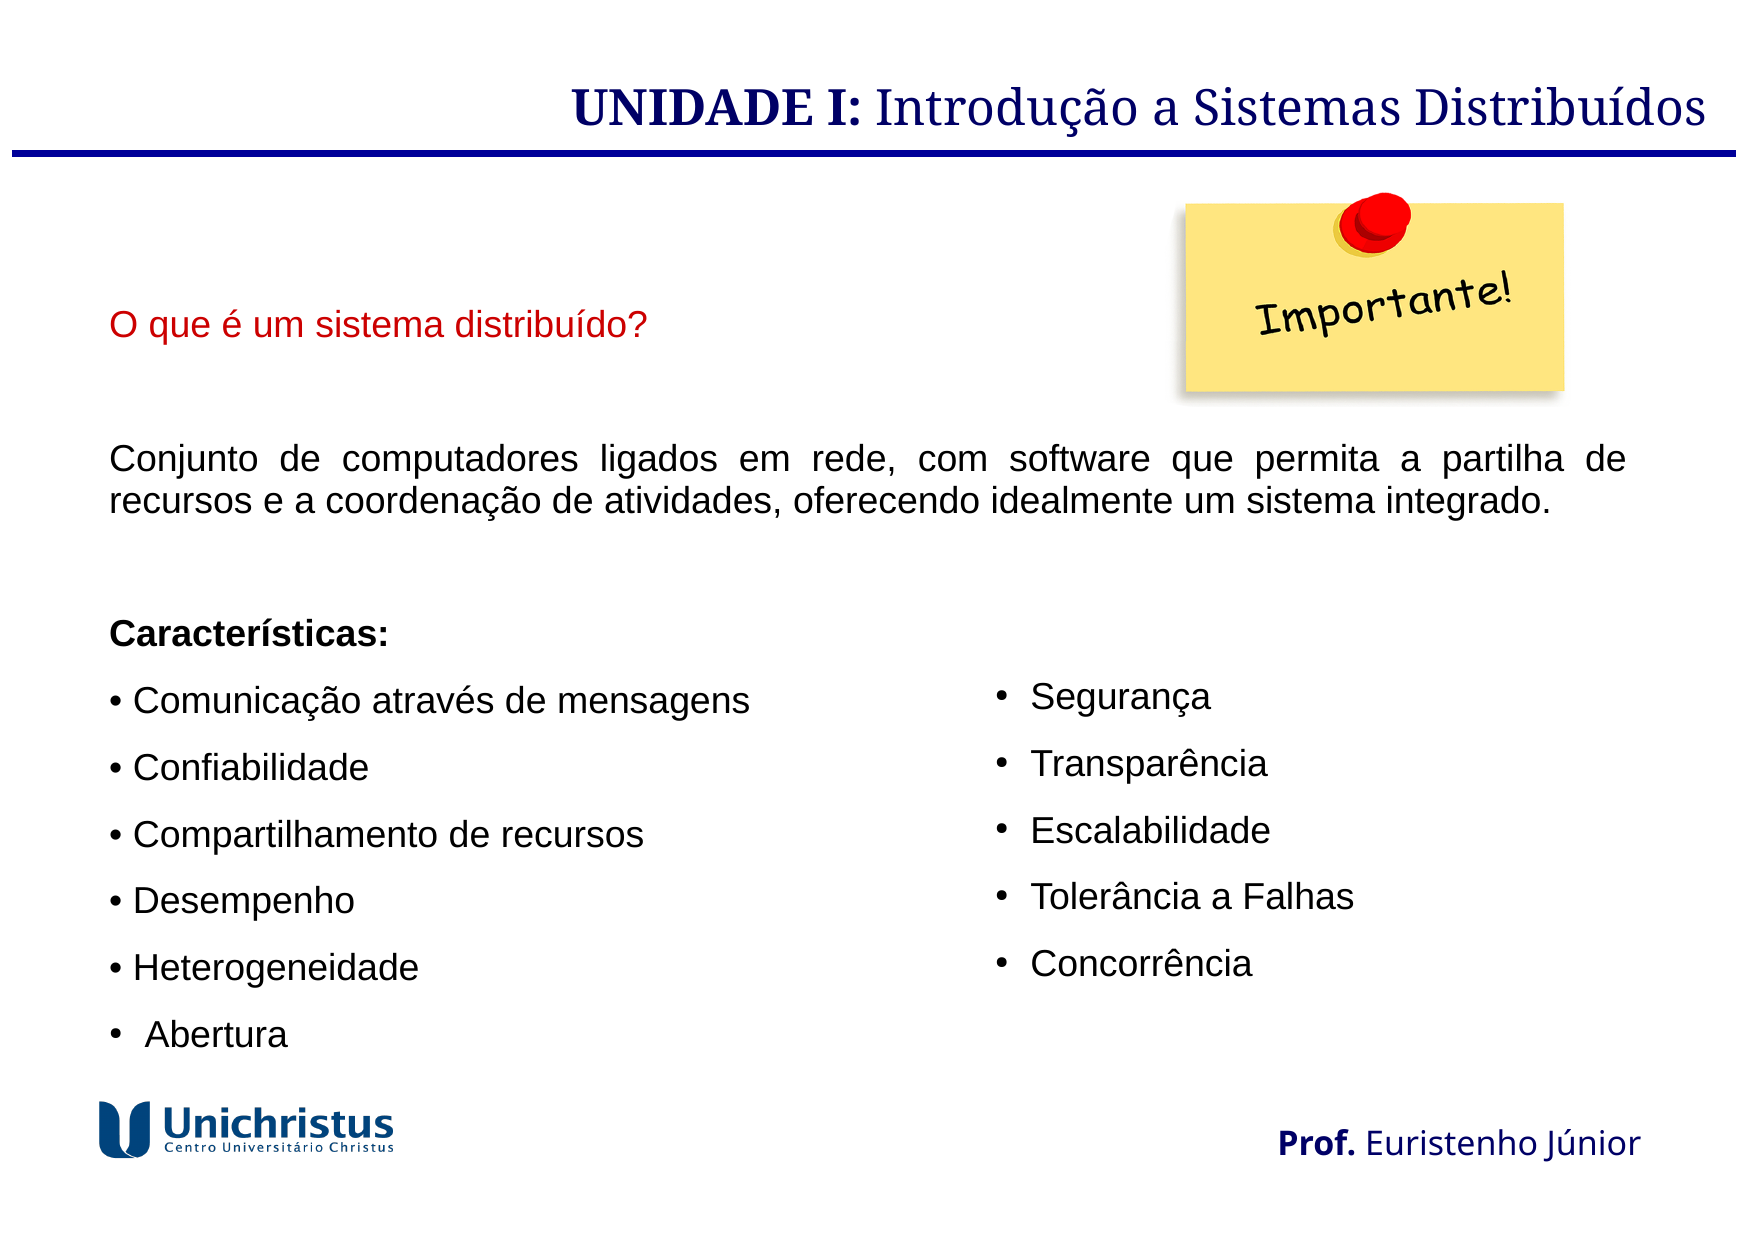

UNIDADE I: Introdução a Sistemas Distribuídos
O que é um sistema distribuído?
Conjunto de computadores ligados em rede, com software que permita a partilha de recursos e a coordenação de atividades, oferecendo idealmente um sistema integrado.
Características:
• Comunicação através de mensagens
• Confiabilidade
• Compartilhamento de recursos
• Desempenho
• Heterogeneidade
Abertura
Segurança
Transparência
Escalabilidade
Tolerância a Falhas
Concorrência
Prof. Euristenho Júnior